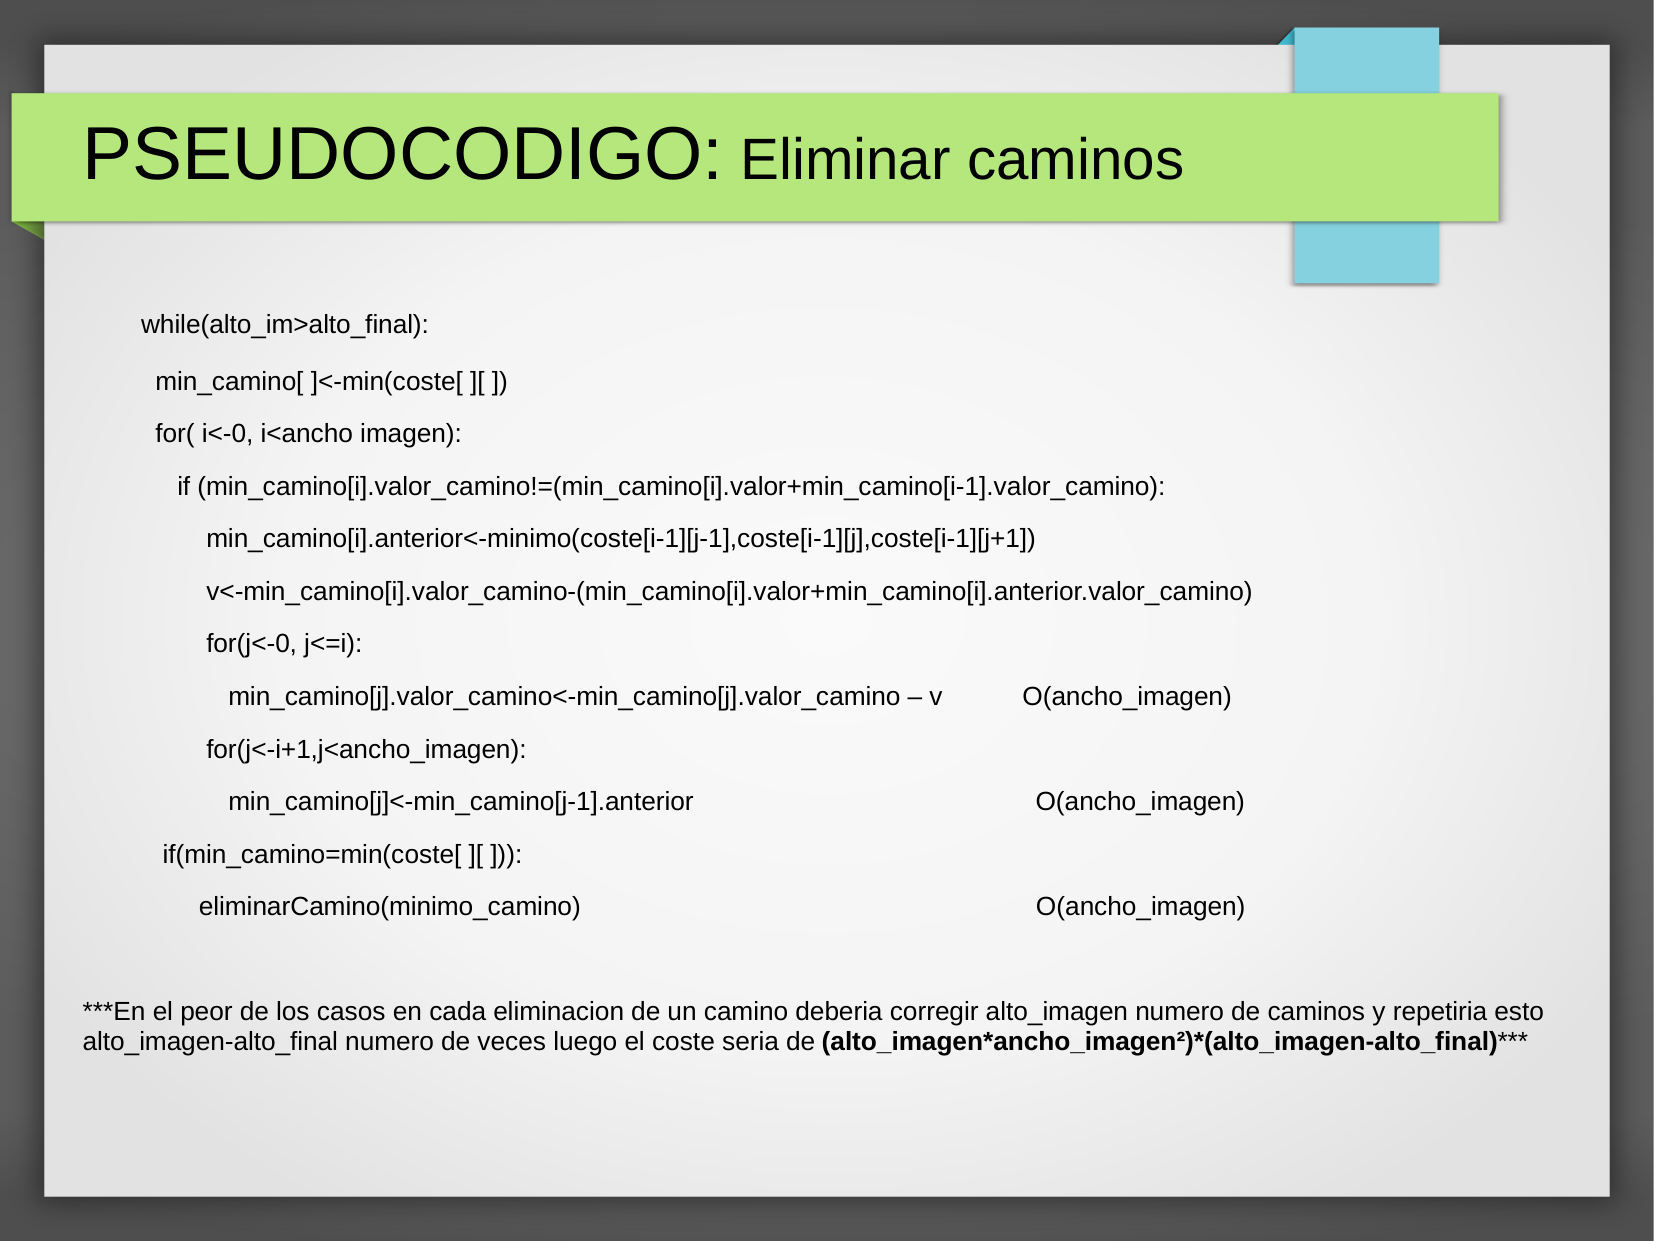

# PSEUDOCODIGO: Eliminar caminos
 	while(alto_im>alto_final):
 		 min_camino[ ]<-min(coste[ ][ ])
 		 for( i<-0, i<ancho imagen):
 			 if (min_camino[i].valor_camino!=(min_camino[i].valor+min_camino[i-1].valor_camino):
 			 min_camino[i].anterior<-minimo(coste[i-1][j-1],coste[i-1][j],coste[i-1][j+1])
 			 v<-min_camino[i].valor_camino-(min_camino[i].valor+min_camino[i].anterior.valor_camino)
 			 for(j<-0, j<=i):
 			 	 min_camino[j].valor_camino<-min_camino[j].valor_camino – v O(ancho_imagen)
 		 for(j<-i+1,j<ancho_imagen):
 			 	 min_camino[j]<-min_camino[j-1].anterior						 O(ancho_imagen)
 		 if(min_camino=min(coste[ ][ ])):
 			 eliminarCamino(minimo_camino)			 				 	 O(ancho_imagen)
***En el peor de los casos en cada eliminacion de un camino deberia corregir alto_imagen numero de caminos y repetiria esto alto_imagen-alto_final numero de veces luego el coste seria de (alto_imagen*ancho_imagen²)*(alto_imagen-alto_final)***